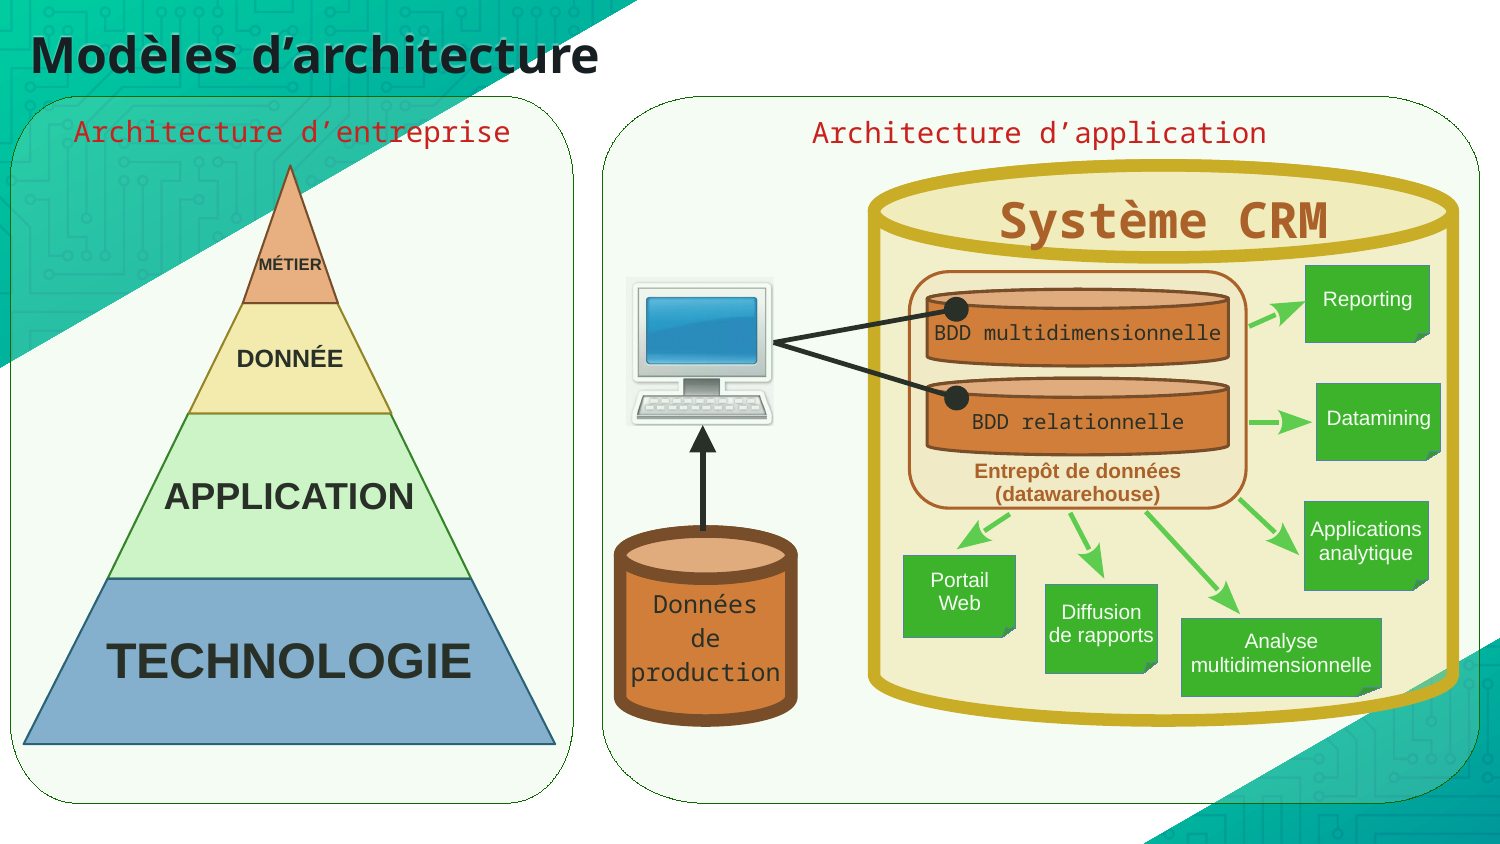

# Modèles d’architecture
Architecture d’application
Architecture d’entreprise
Système CRM
MÉTIER
Reporting
Entrepôt de données
(datawarehouse)
BDD multidimensionnelle
BDD relationnelle
DONNÉE
Datamining
APPLICATION
Applications
analytique
Analyse
multidimensionnelle
Diffusion
de rapports
Portail
Web
Données
de
production
TECHNOLOGIE